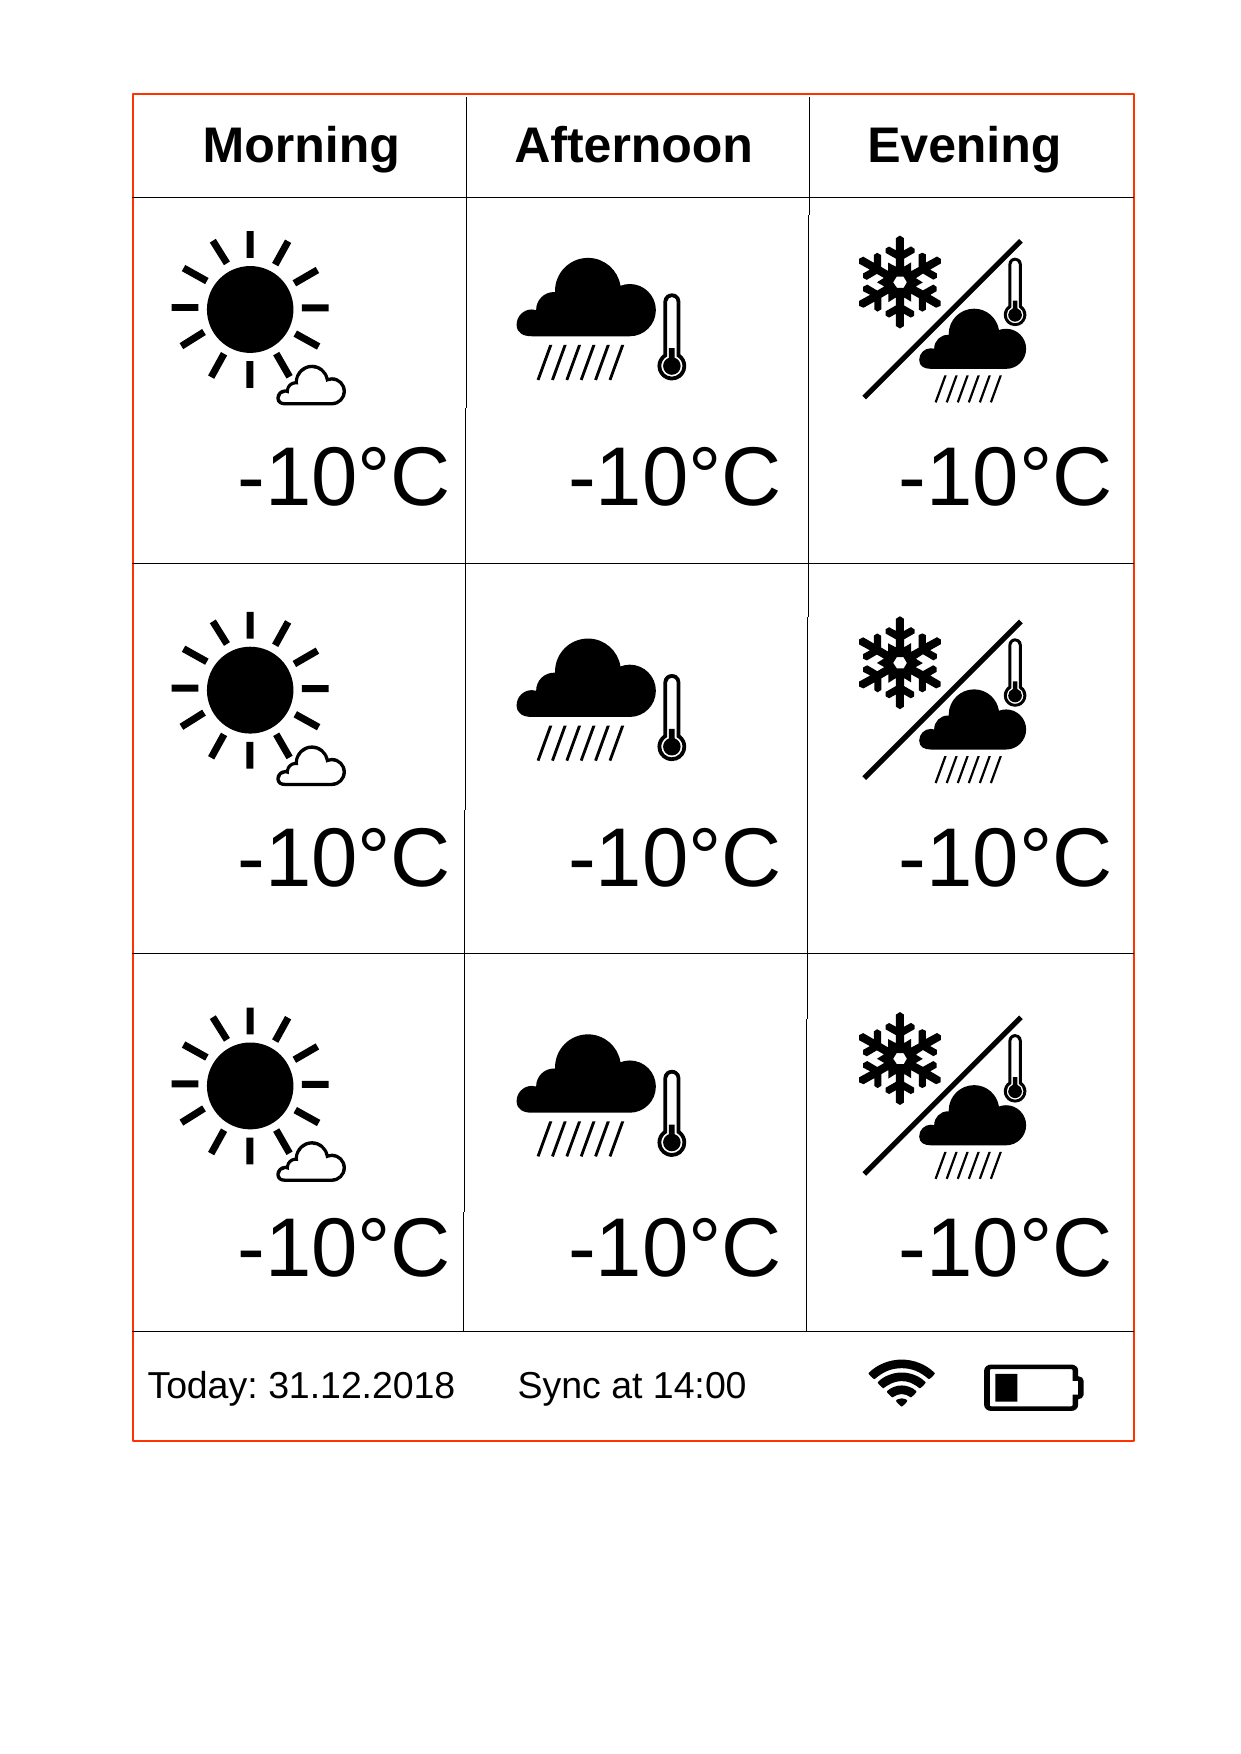

Morning
Afternoon
Evening
Today: 31.12.2018
-10°C
-10°C
-10°C
-10°C
-10°C
-10°C
-10°C
-10°C
-10°C
Today: 31.12.2018
Sync at 14:00